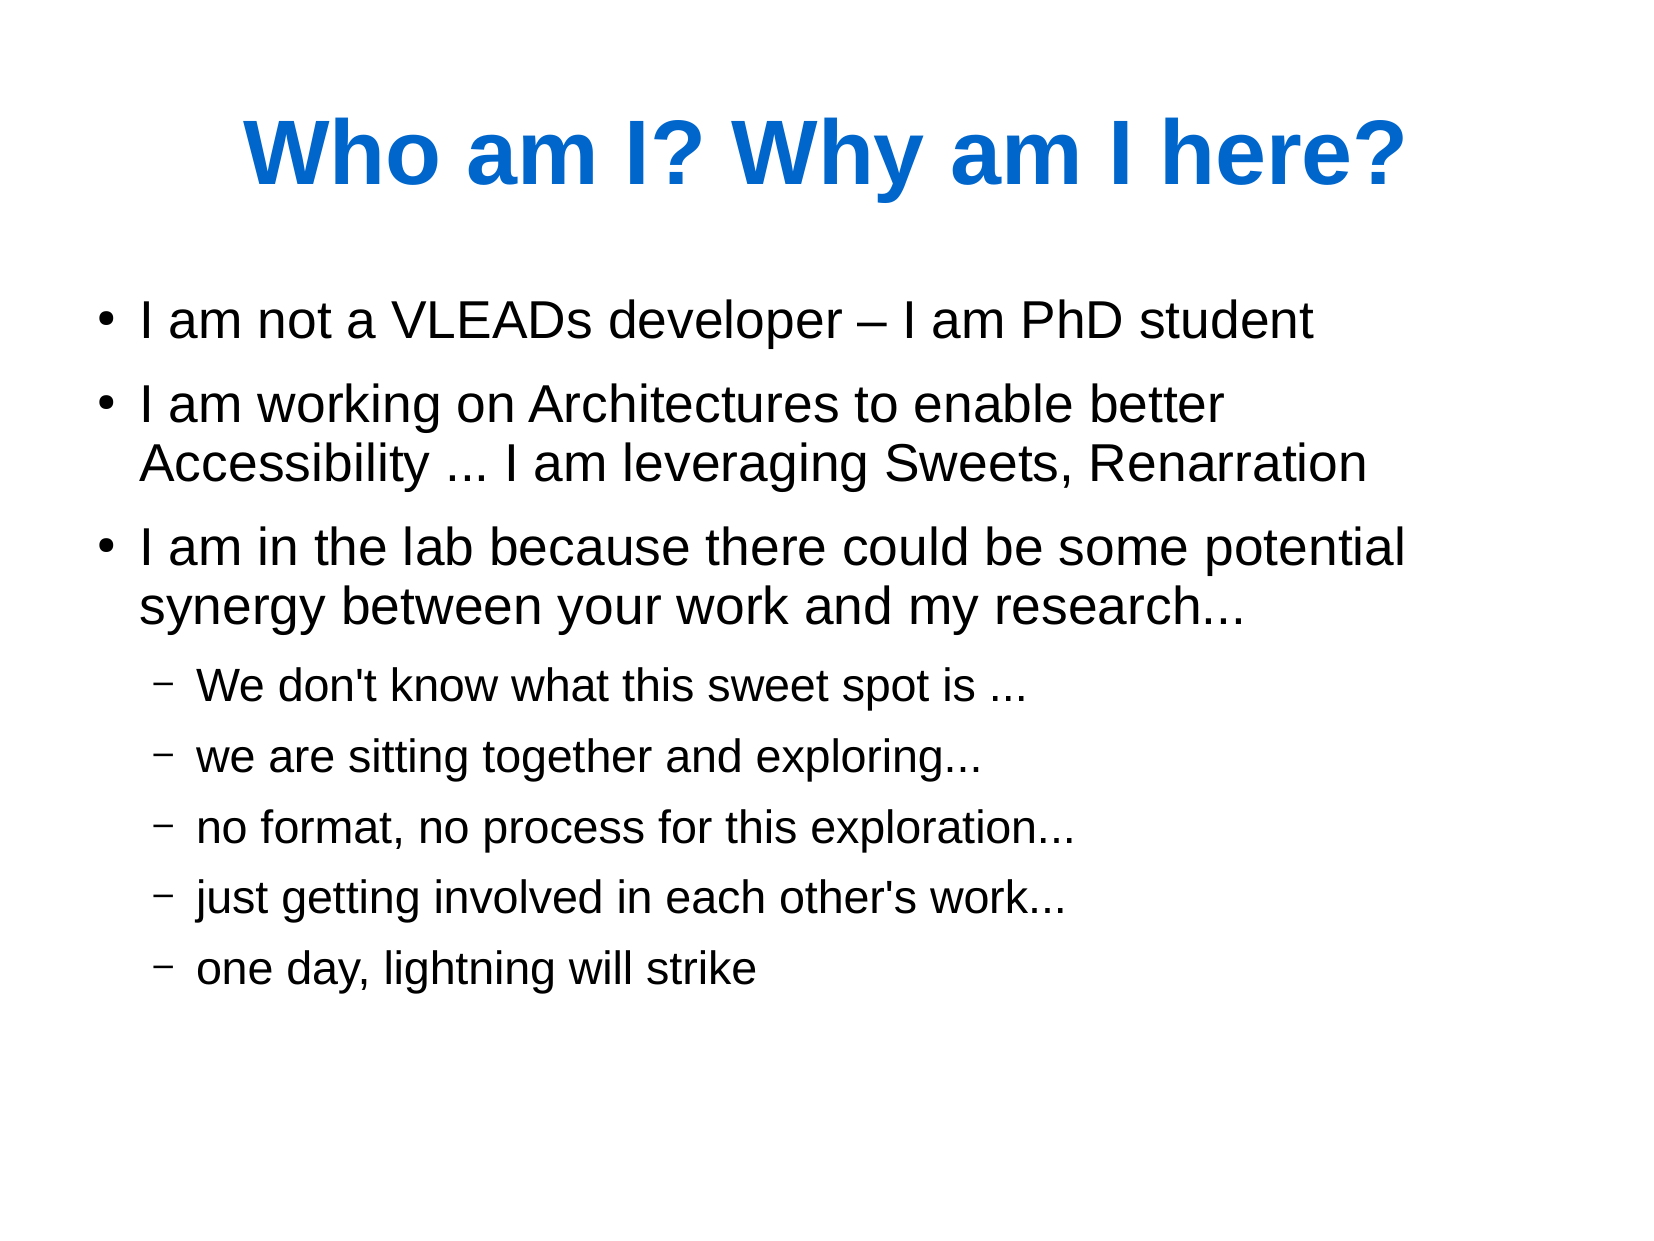

# Who am I? Why am I here?
I am not a VLEADs developer – I am PhD student
I am working on Architectures to enable better Accessibility ... I am leveraging Sweets, Renarration
I am in the lab because there could be some potential synergy between your work and my research...
We don't know what this sweet spot is ...
we are sitting together and exploring...
no format, no process for this exploration...
just getting involved in each other's work...
one day, lightning will strike